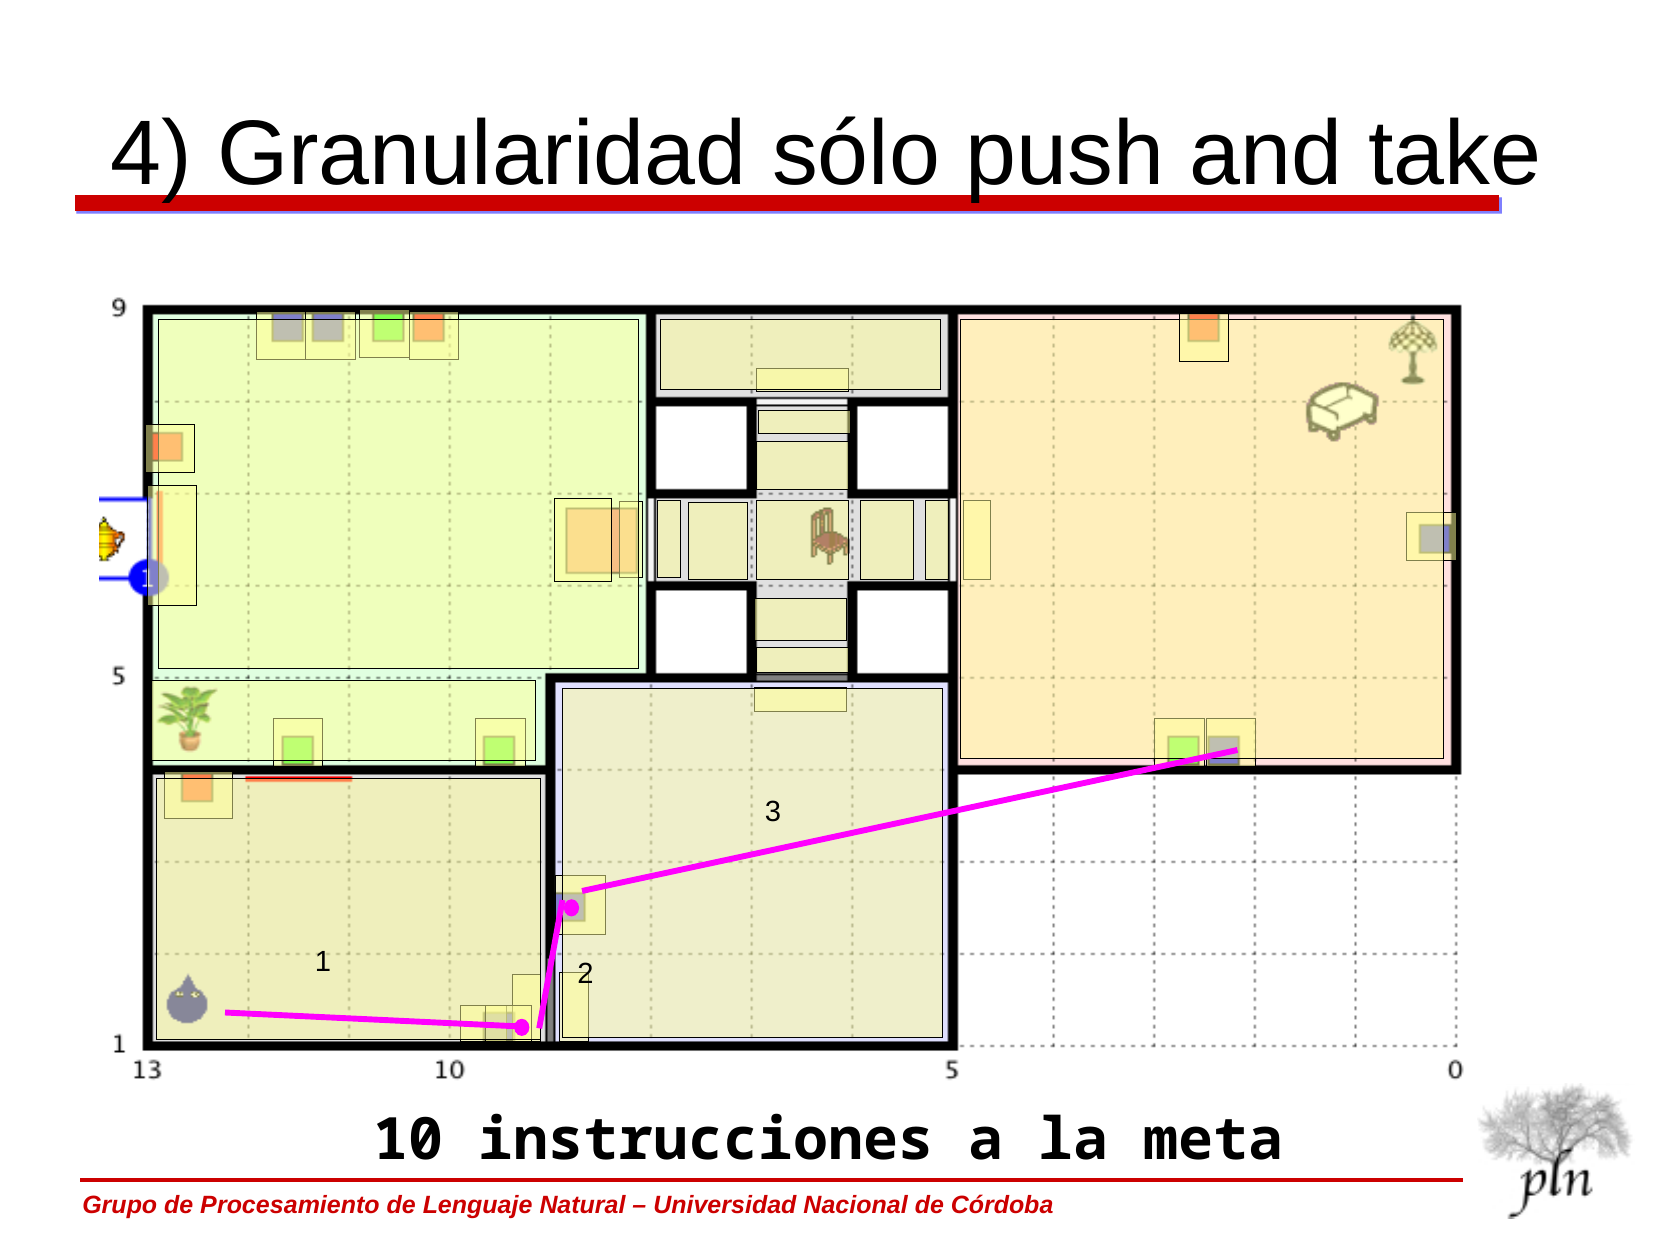

# 4) Granularidad sólo push and take
3
1
2
10 instrucciones a la meta